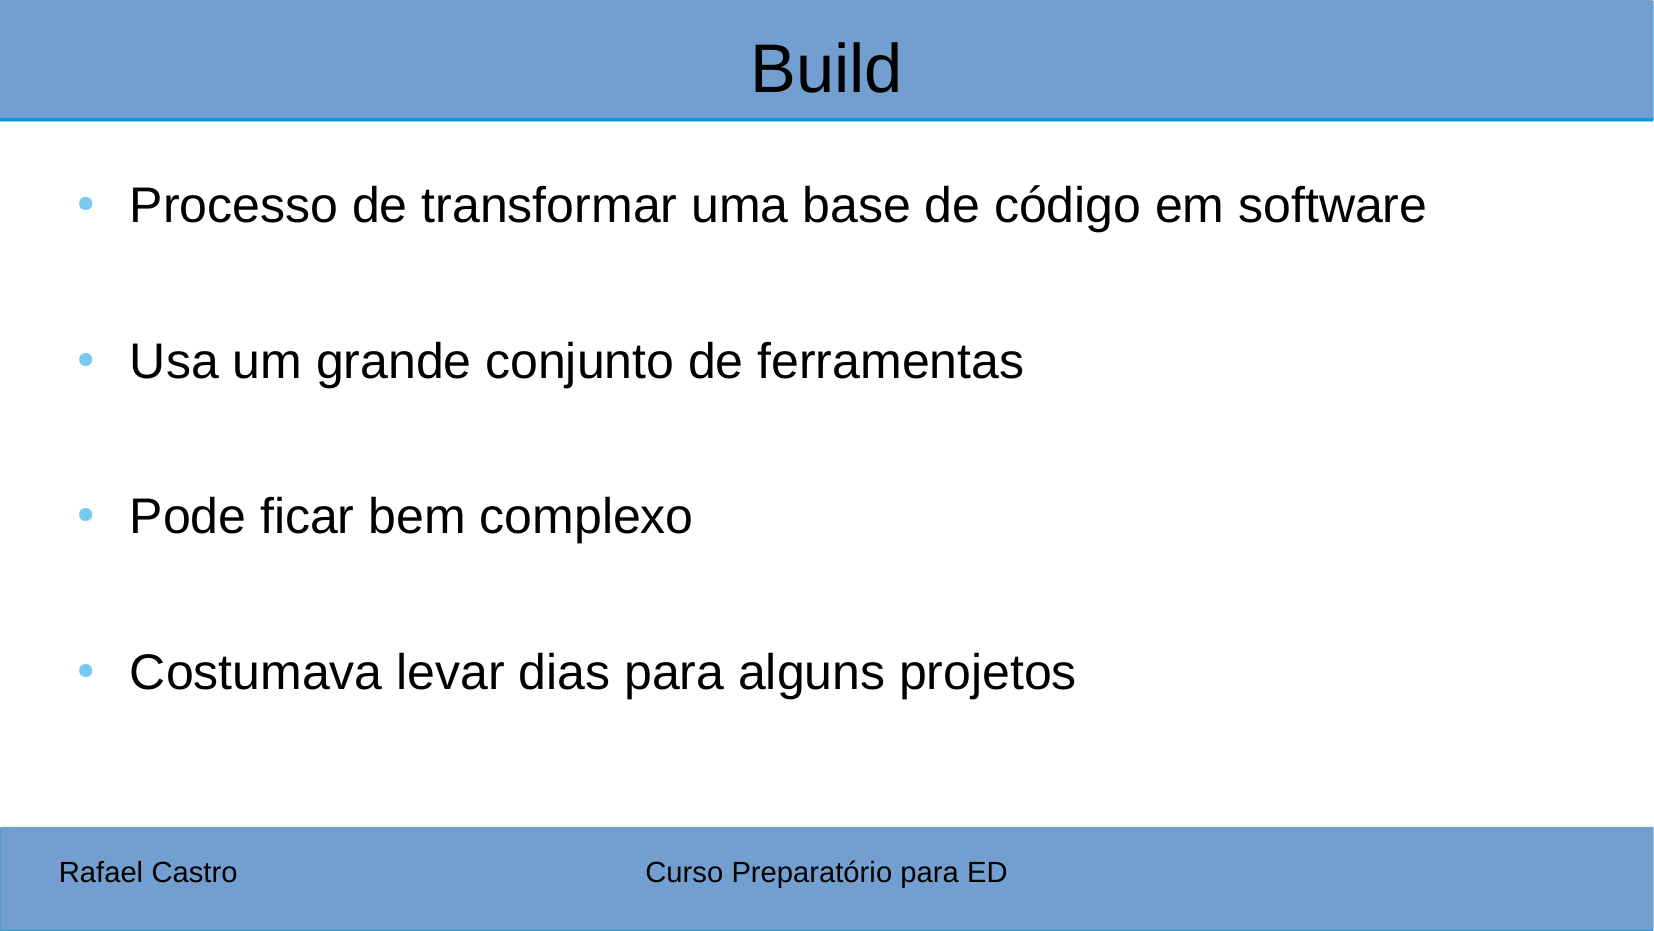

# Build
Processo de transformar uma base de código em software
Usa um grande conjunto de ferramentas
Pode ficar bem complexo
Costumava levar dias para alguns projetos
Curso Preparatório para ED